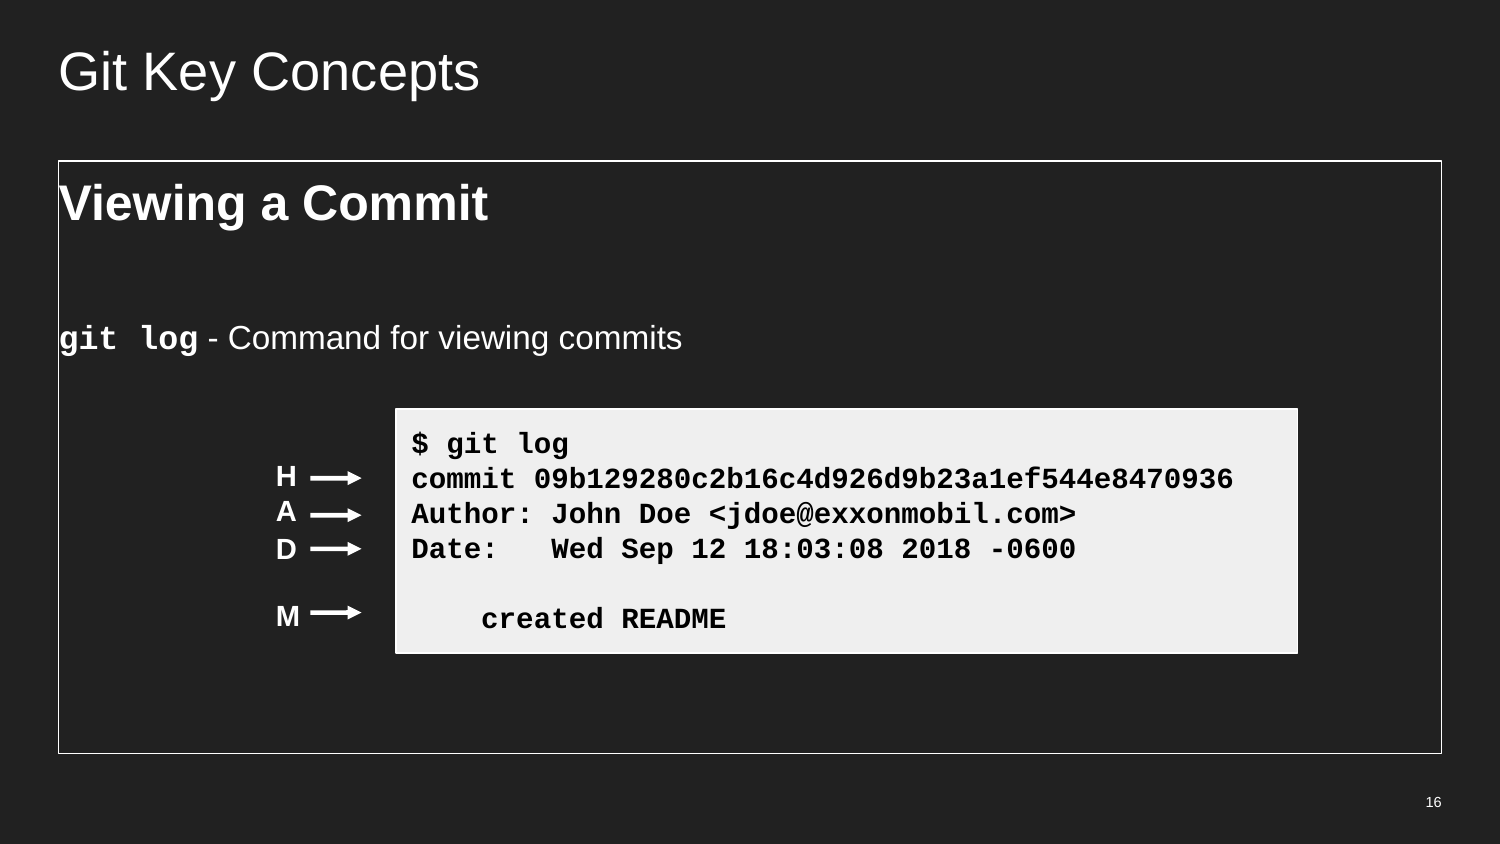

Git Key Concepts
# Viewing a Commit
git log - Command for viewing commits
$ git log
commit 09b129280c2b16c4d926d9b23a1ef544e8470936
Author: John Doe <jdoe@exxonmobil.com>
Date: Wed Sep 12 18:03:08 2018 -0600
 created README
H
A
D
M